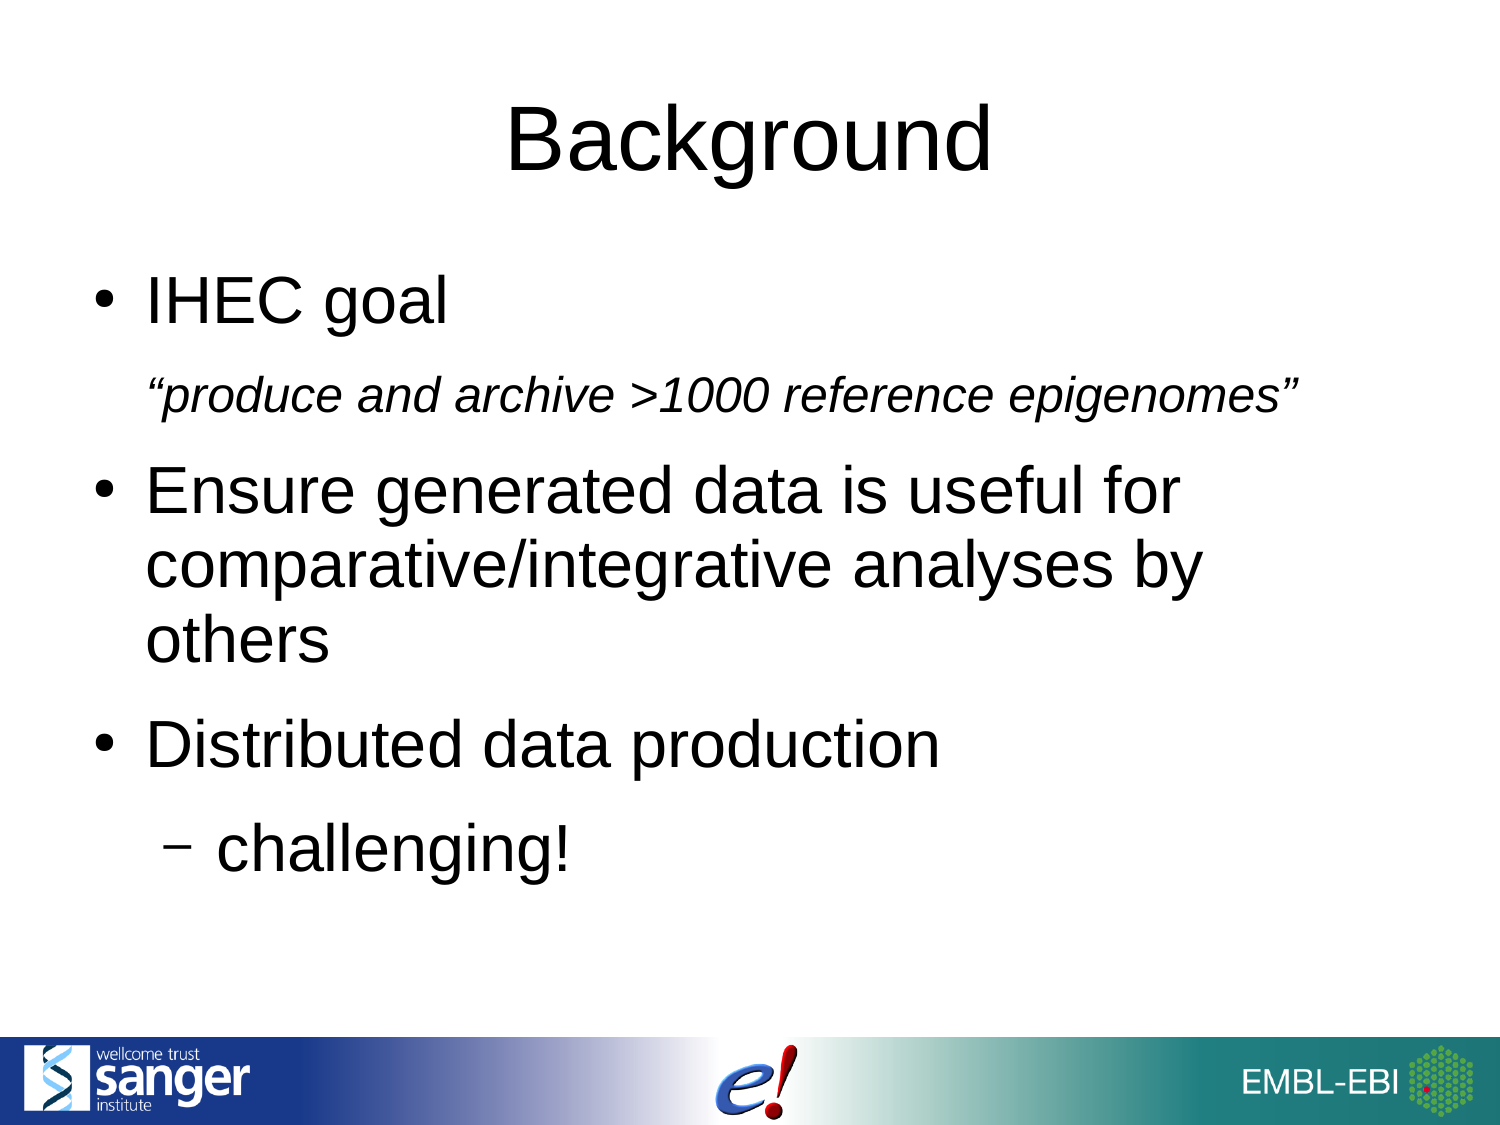

# Background
IHEC goal
“produce and archive >1000 reference epigenomes”
Ensure generated data is useful for comparative/integrative analyses by others
Distributed data production
challenging!